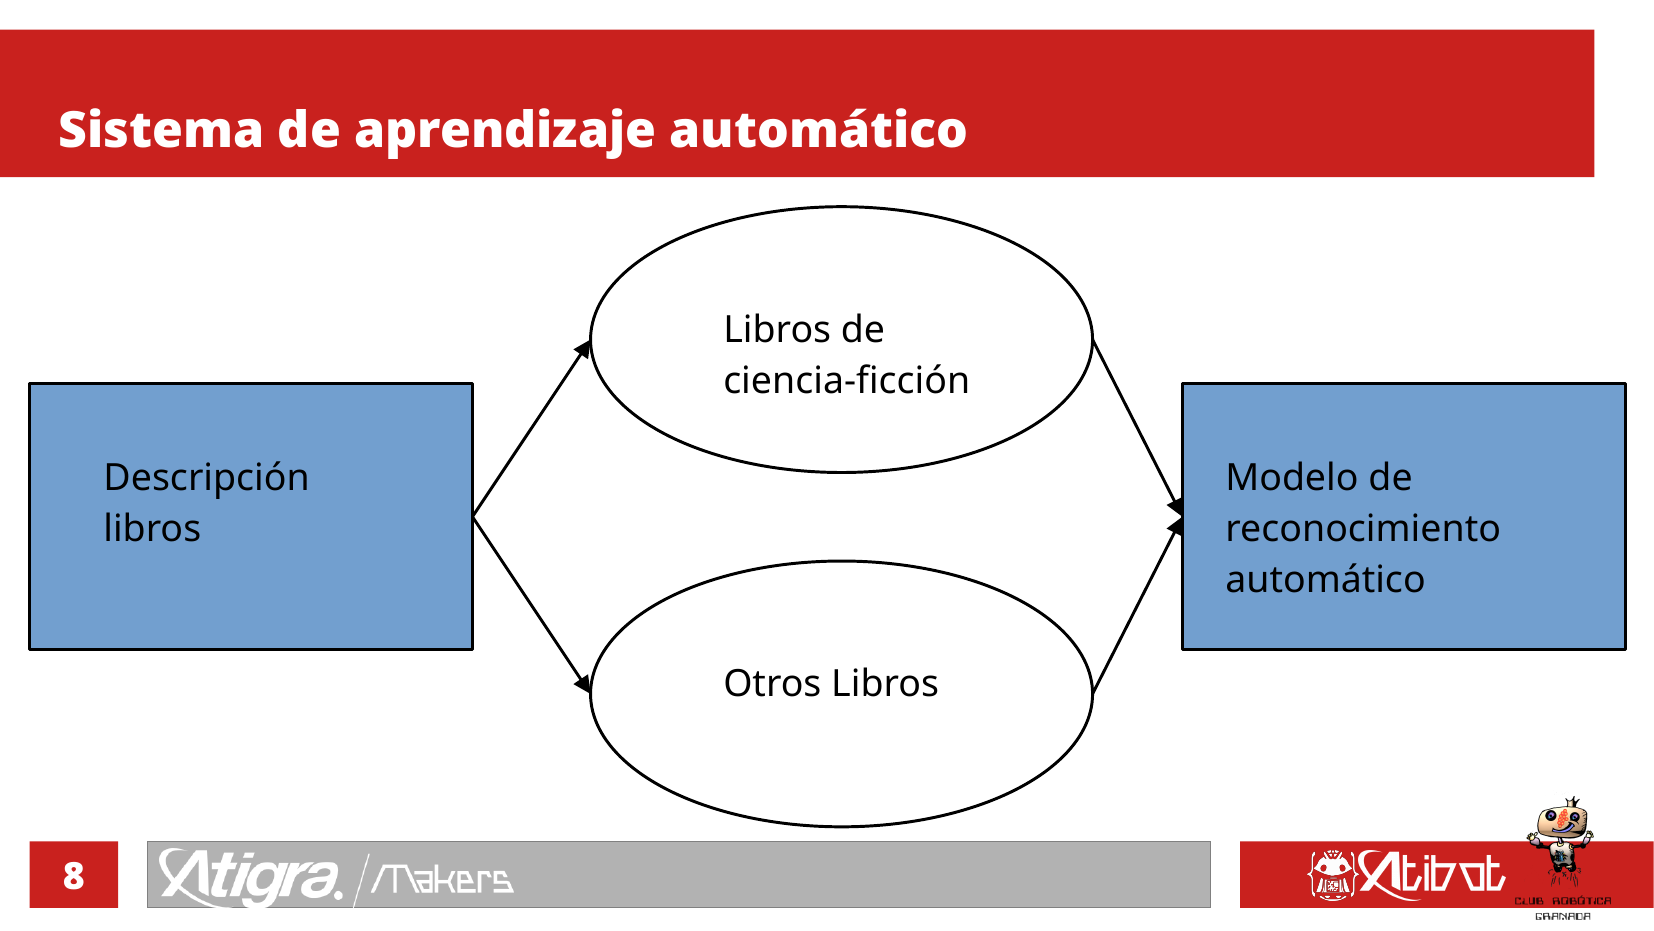

# Sistema de aprendizaje automático
Libros de ciencia-ficción
Descripción libros
Modelo de reconocimiento automático
Otros Libros
8